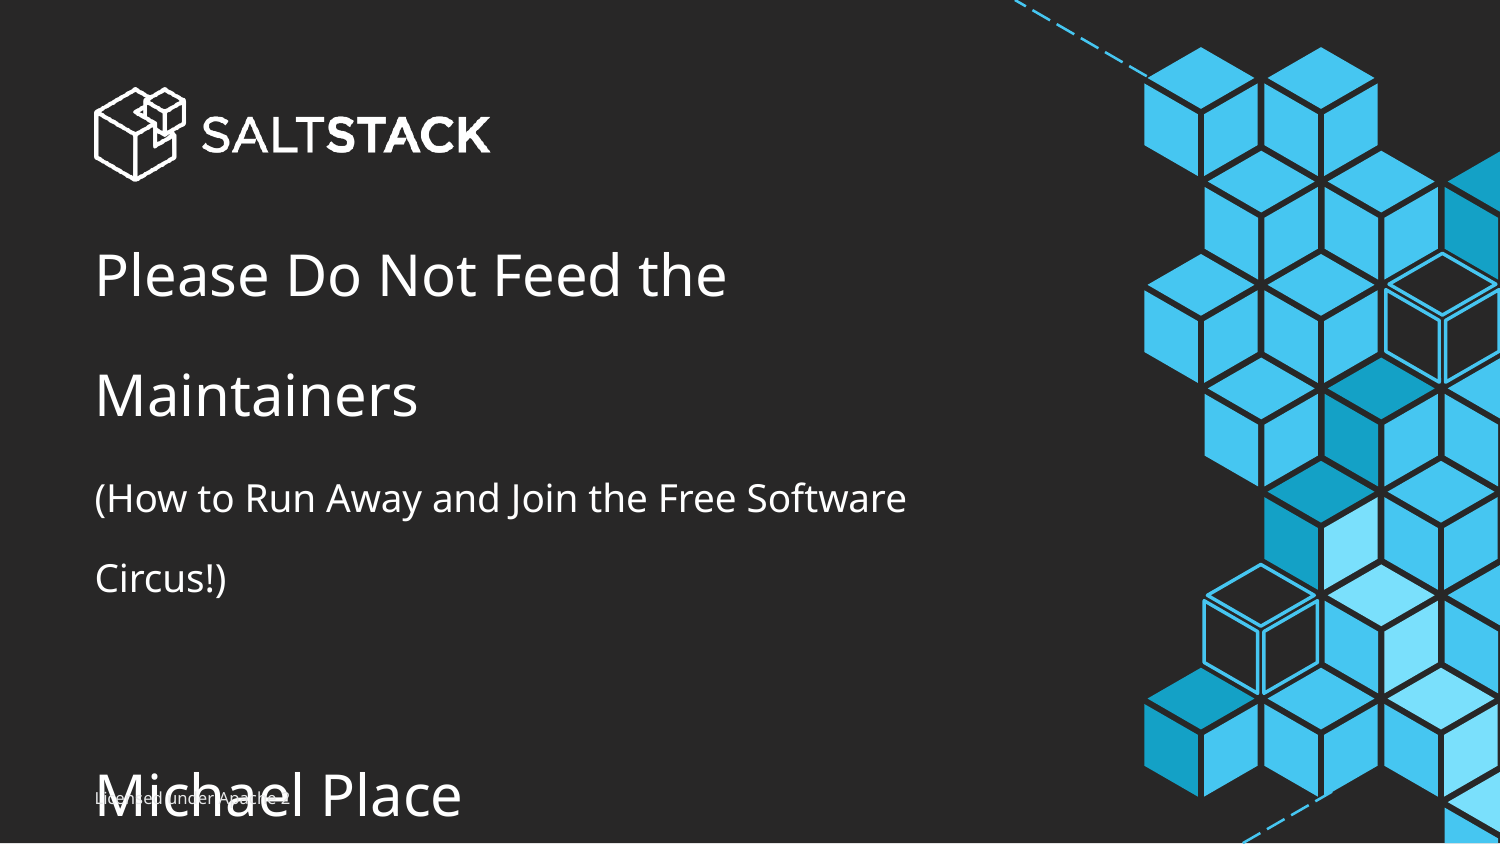

PR OBLEM	|	OPPORTUNITY	|	COMPANY	|	PR OJECT	|	COMPETITION	|	TEAM	|	RECOGNITION	|	CUSTOMERS 	1
Please Do Not Feed the Maintainers
(How to Run Away and Join the Free Software Circus!)
Michael Place
mp@saltstack.com
Licensed under Apache 2